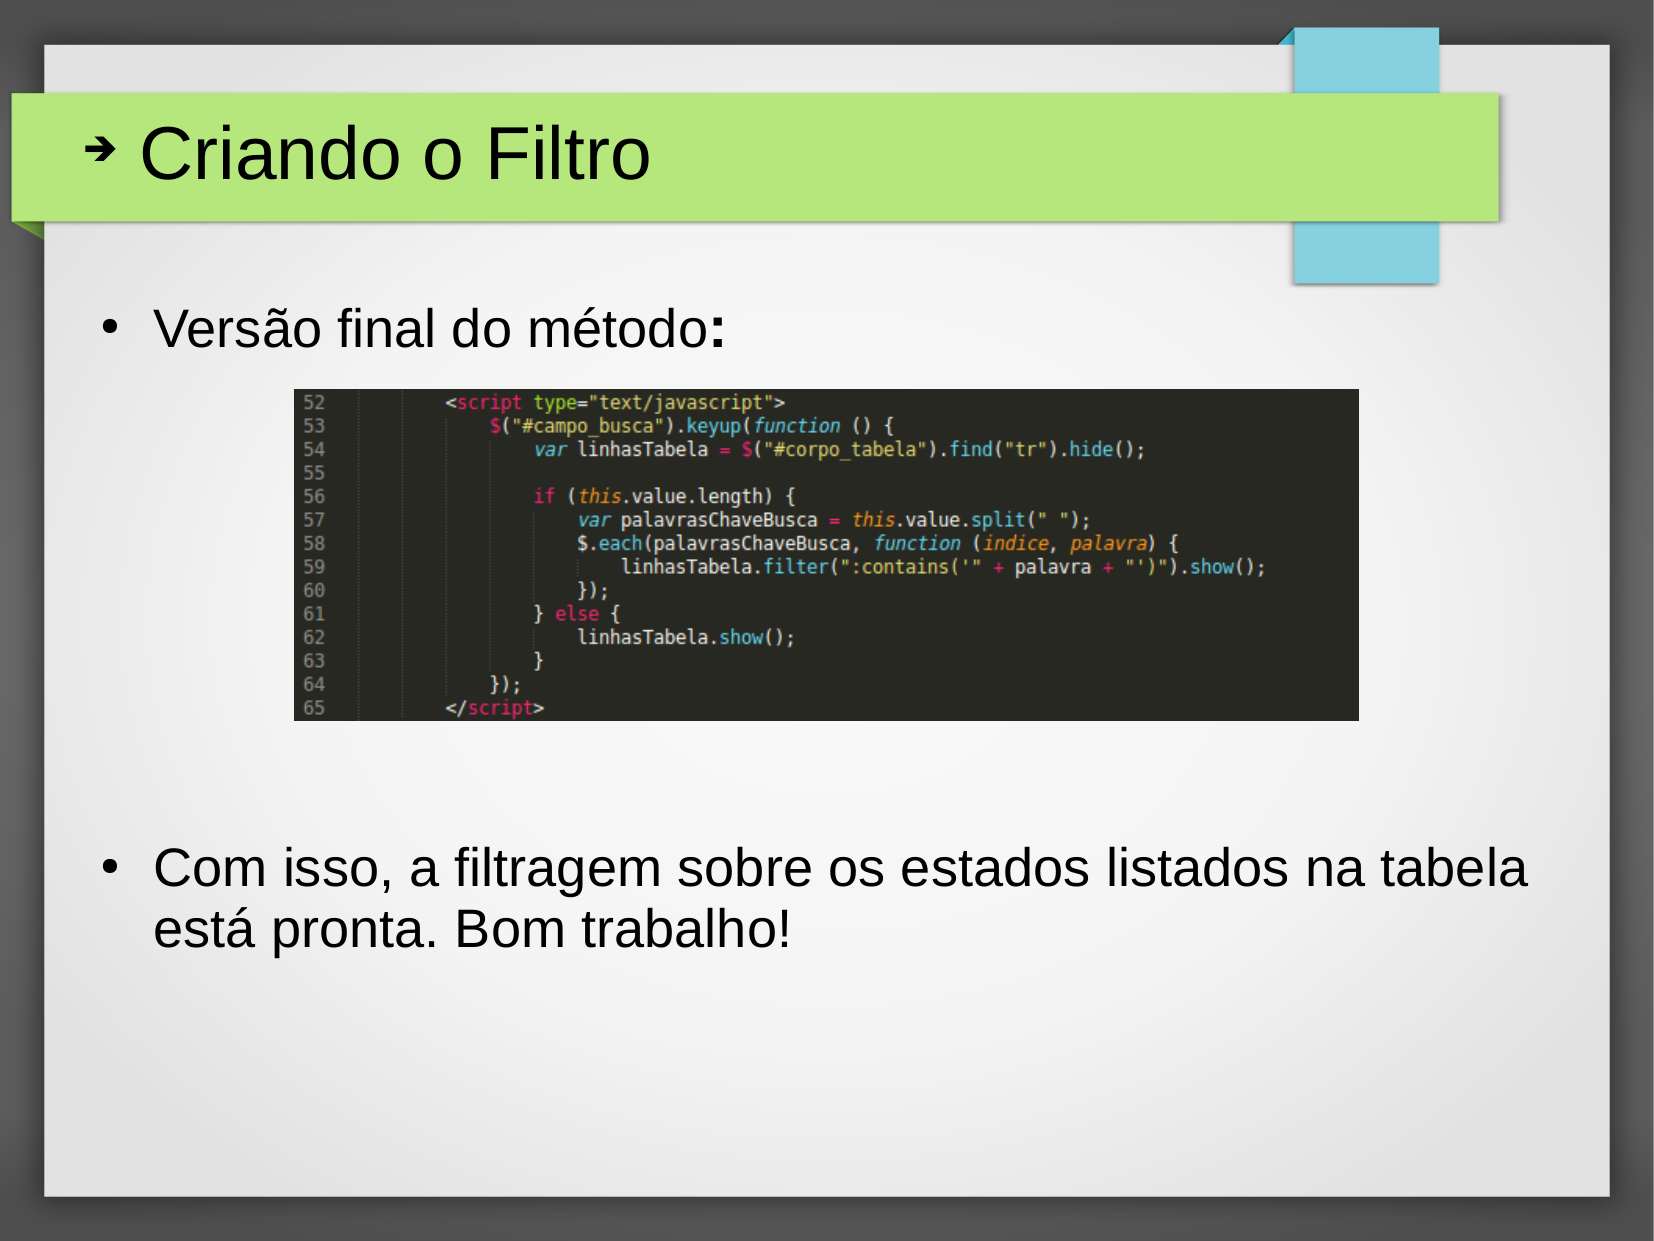

# Criando o Filtro
Versão final do método:
Com isso, a filtragem sobre os estados listados na tabela está pronta. Bom trabalho!